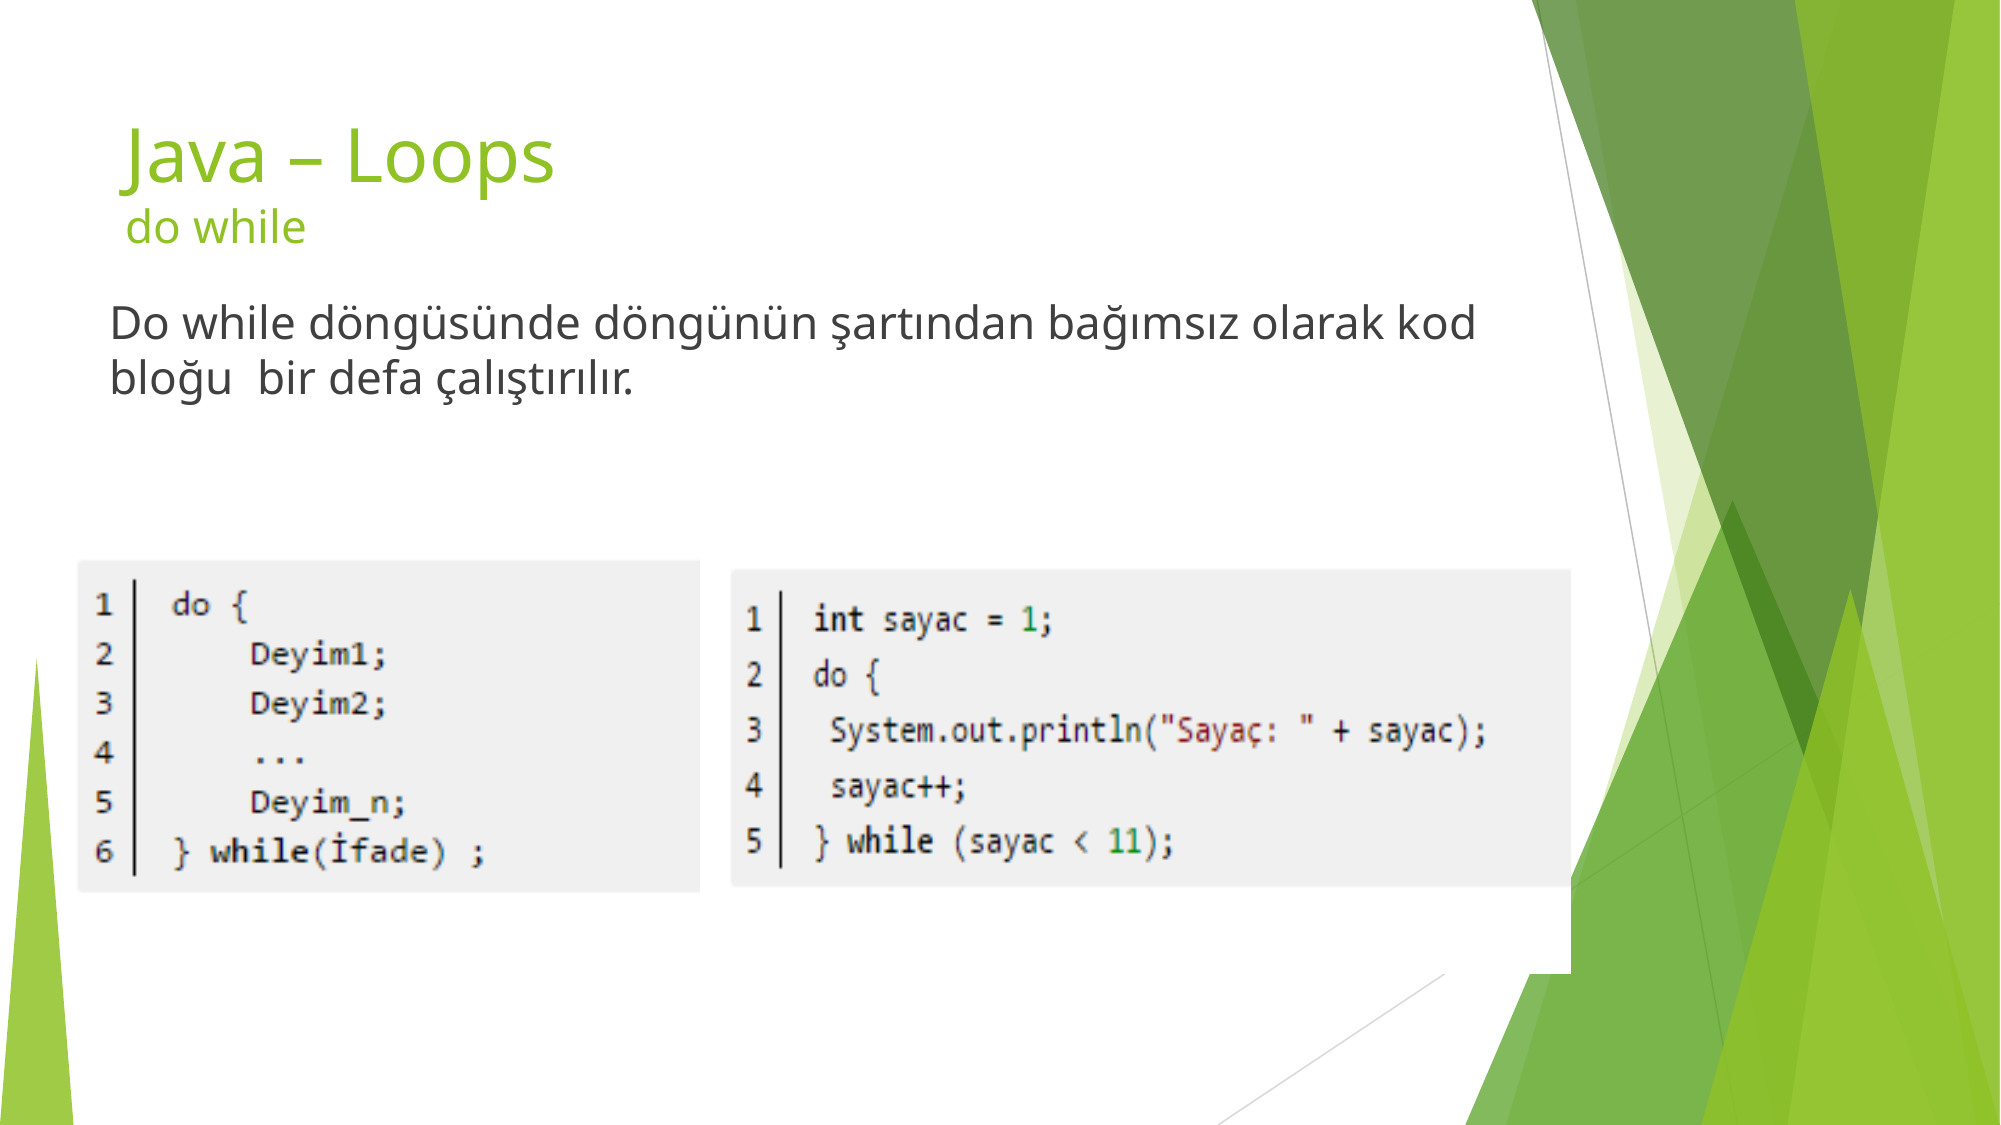

# Java – Loops do while
Do while döngüsünde döngünün şartından bağımsız olarak kod bloğu bir defa çalıştırılır.